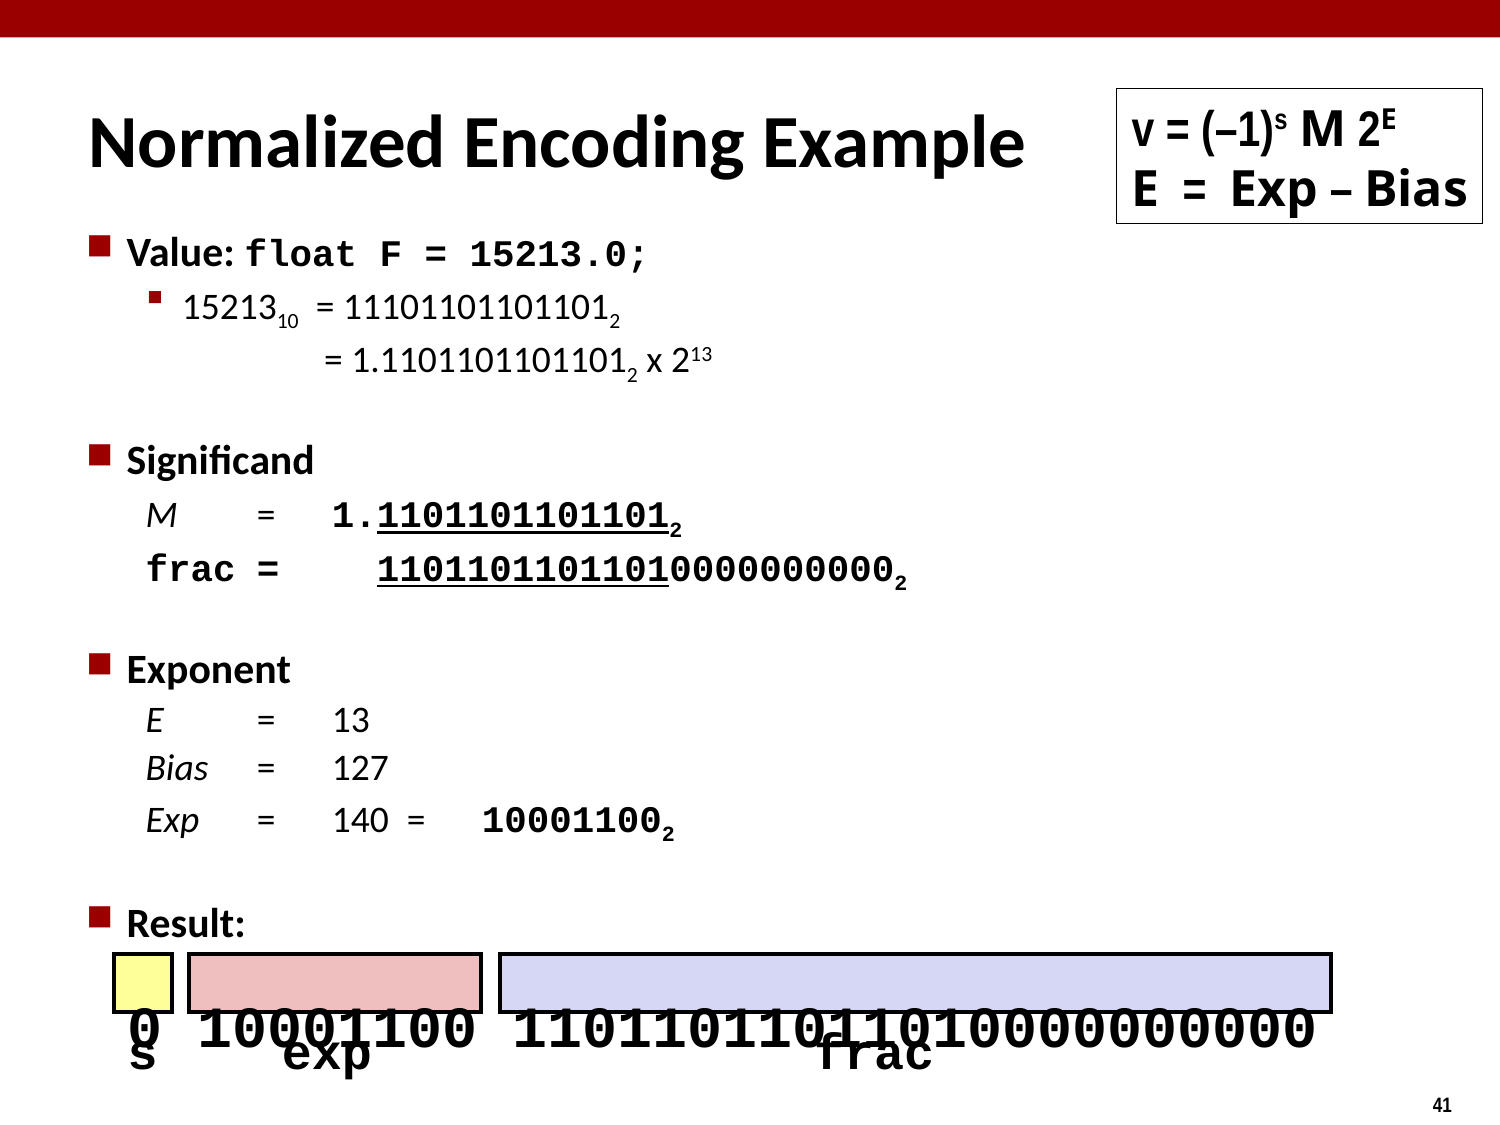

v = (–1)s M 2E
E = Exp – Bias
# Normalized Encoding Example
Value: float F = 15213.0;
1521310 = 111011011011012
 = 1.11011011011012 x 213
Significand
M 	= 	1.11011011011012
frac	= 	 110110110110100000000002
Exponent
E	 	= 	13
Bias 	= 	127
Exp 	= 	140 	=	100011002
Result:
 0 10001100 11011011011010000000000
s
exp
frac